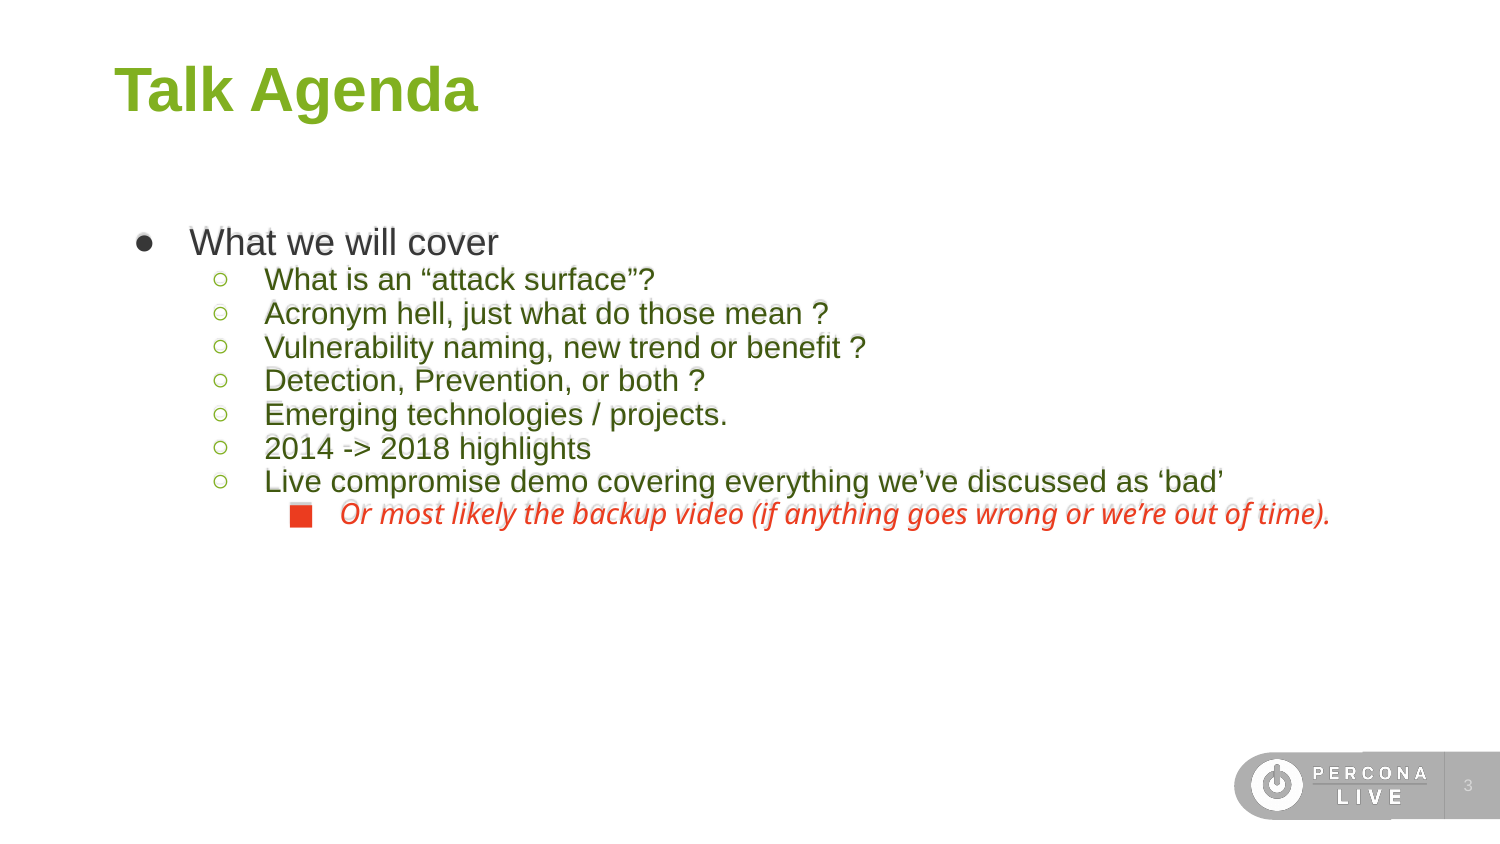

# Talk Agenda
What we will cover
What is an “attack surface”?
Acronym hell, just what do those mean ?
Vulnerability naming, new trend or benefit ?
Detection, Prevention, or both ?
Emerging technologies / projects.
2014 -> 2018 highlights
Live compromise demo covering everything we’ve discussed as ‘bad’
Or most likely the backup video (if anything goes wrong or we’re out of time).